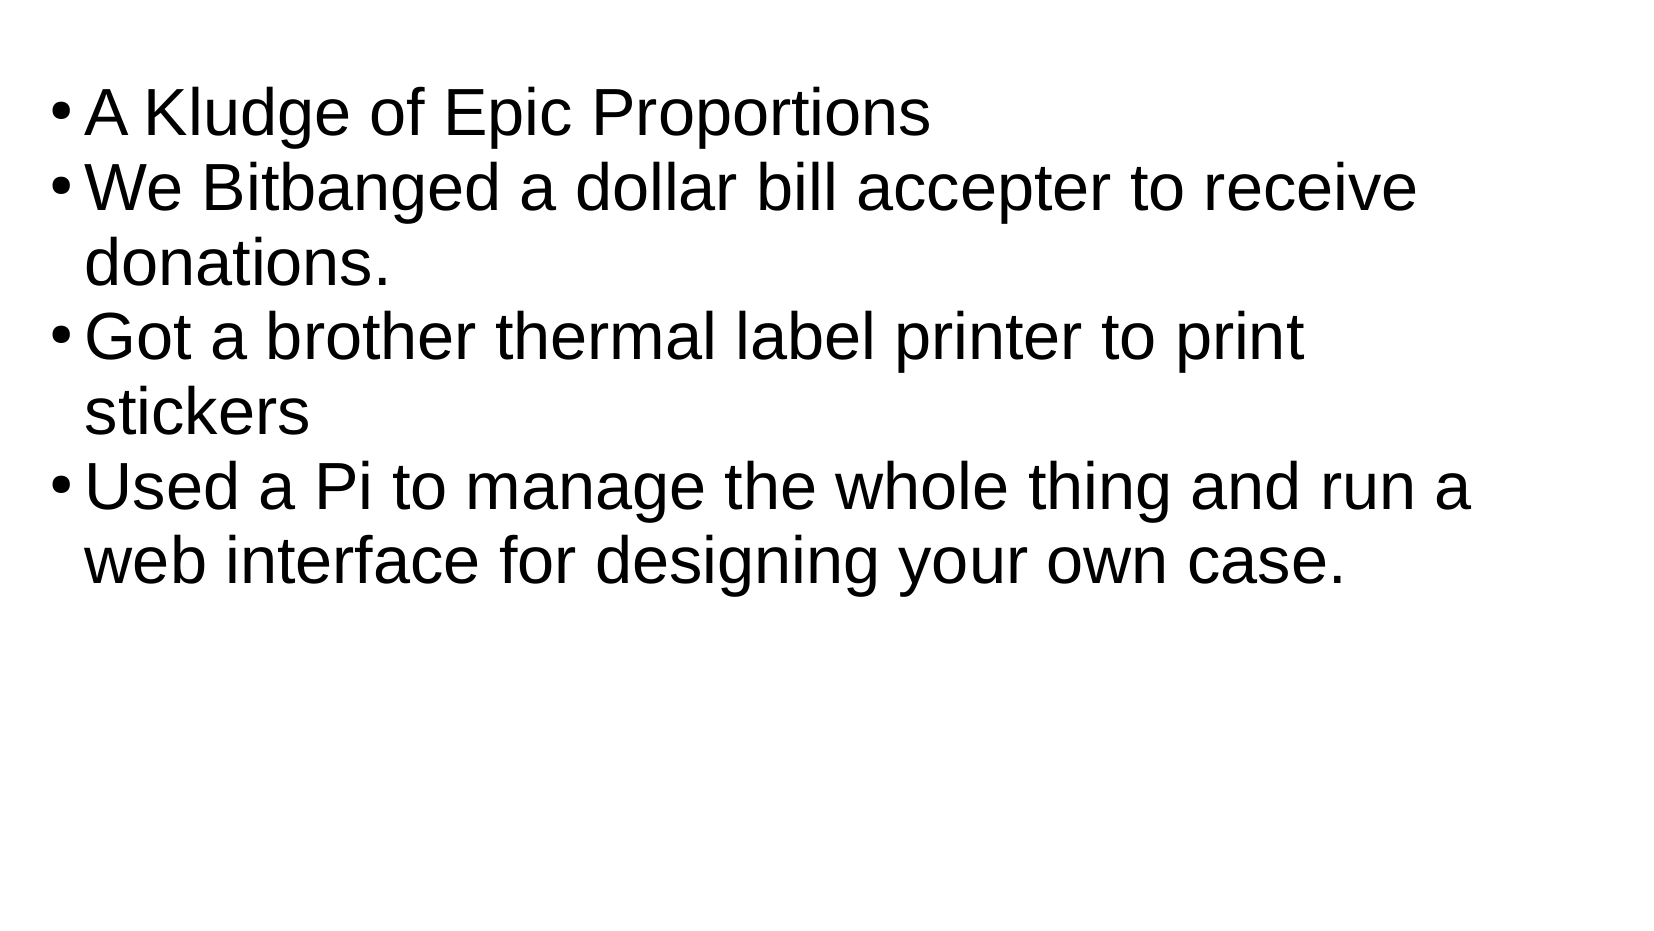

# A Kludge of Epic Proportions
We Bitbanged a dollar bill accepter to receive donations.
Got a brother thermal label printer to print stickers
Used a Pi to manage the whole thing and run a web interface for designing your own case.